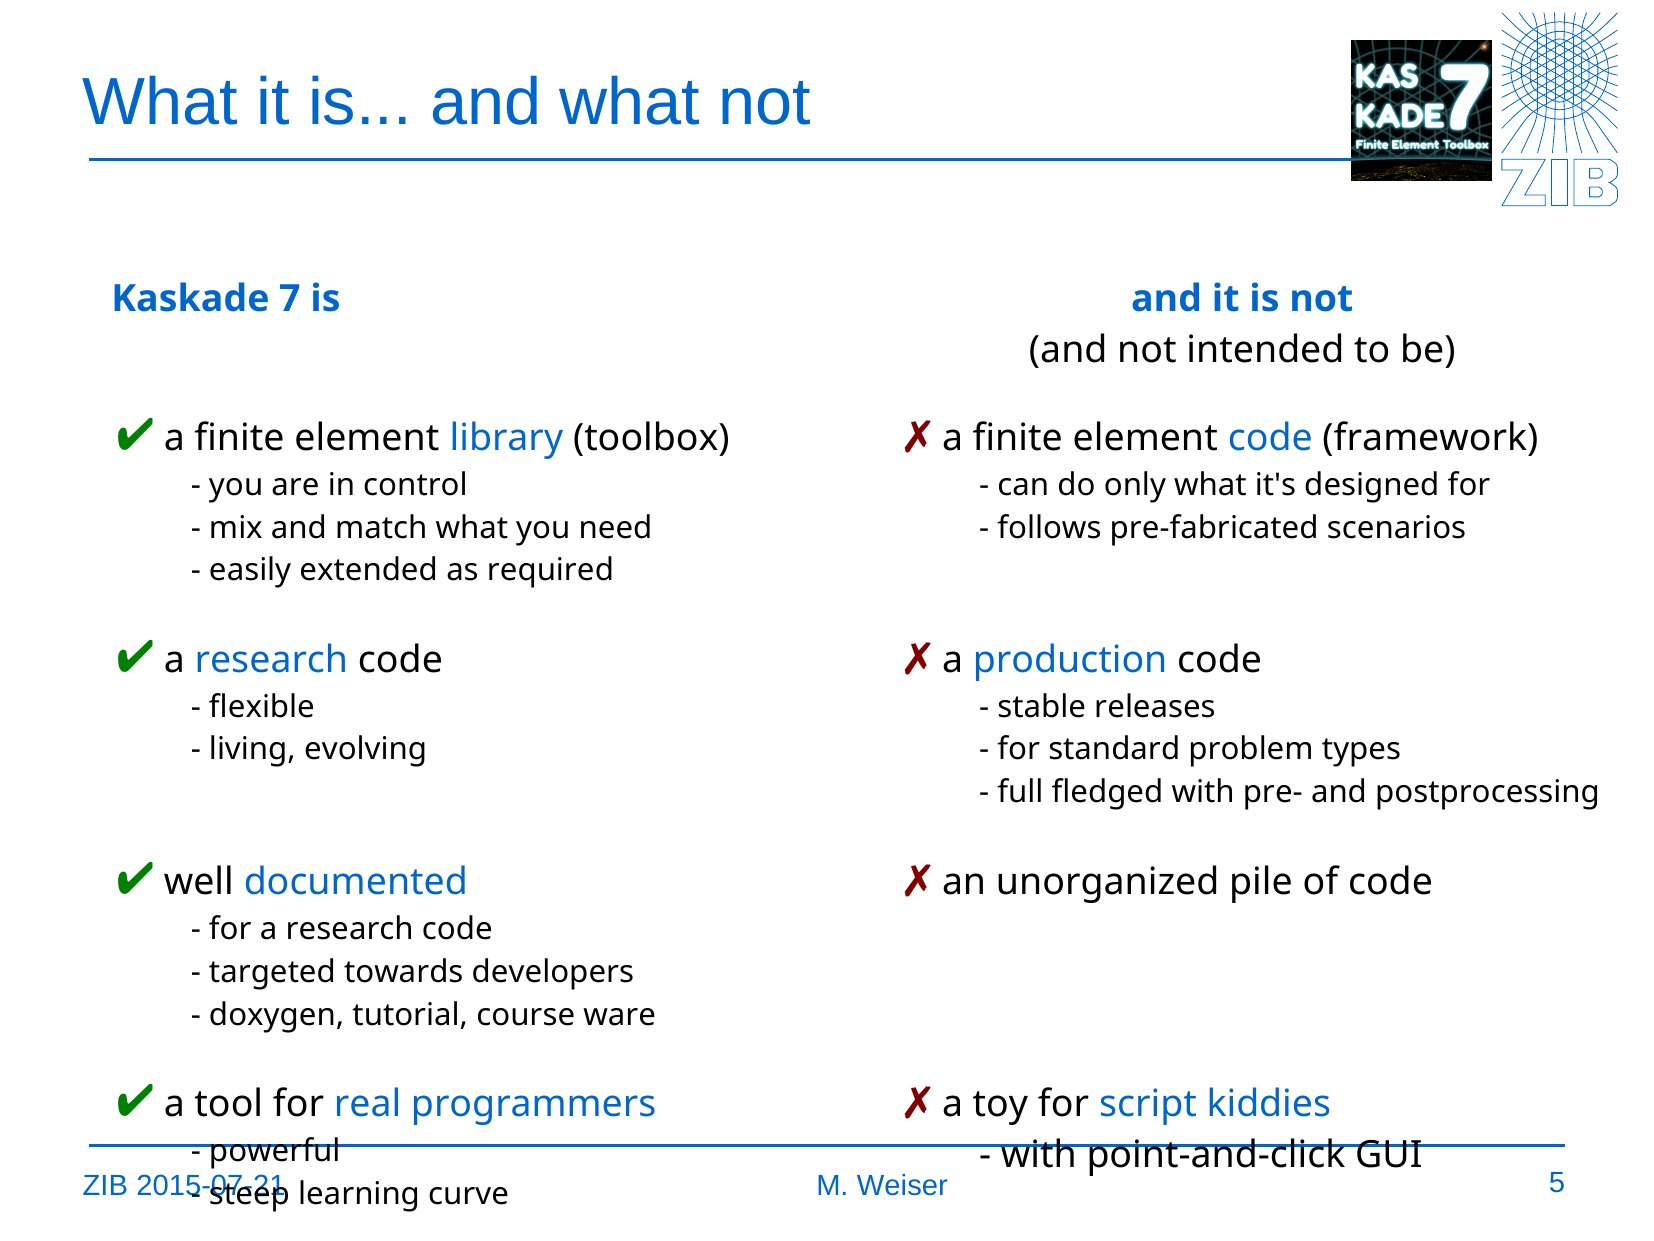

# What it is... and what not
Kaskade 7 is
and it is not
(and not intended to be)
 a finite element library (toolbox)
	- you are in control
	- mix and match what you need
	- easily extended as required
 a research code
	- flexible
	- living, evolving
 well documented
	- for a research code
	- targeted towards developers
	- doxygen, tutorial, course ware
 a tool for real programmers
	- powerful
	- steep learning curve
 a finite element code (framework)
	- can do only what it's designed for
	- follows pre-fabricated scenarios
 a production code
	- stable releases
	- for standard problem types
	- full fledged with pre- and postprocessing
 an unorganized pile of code
 a toy for script kiddies
	- with point-and-click GUI
5
ZIB 2015-07-21
M. Weiser